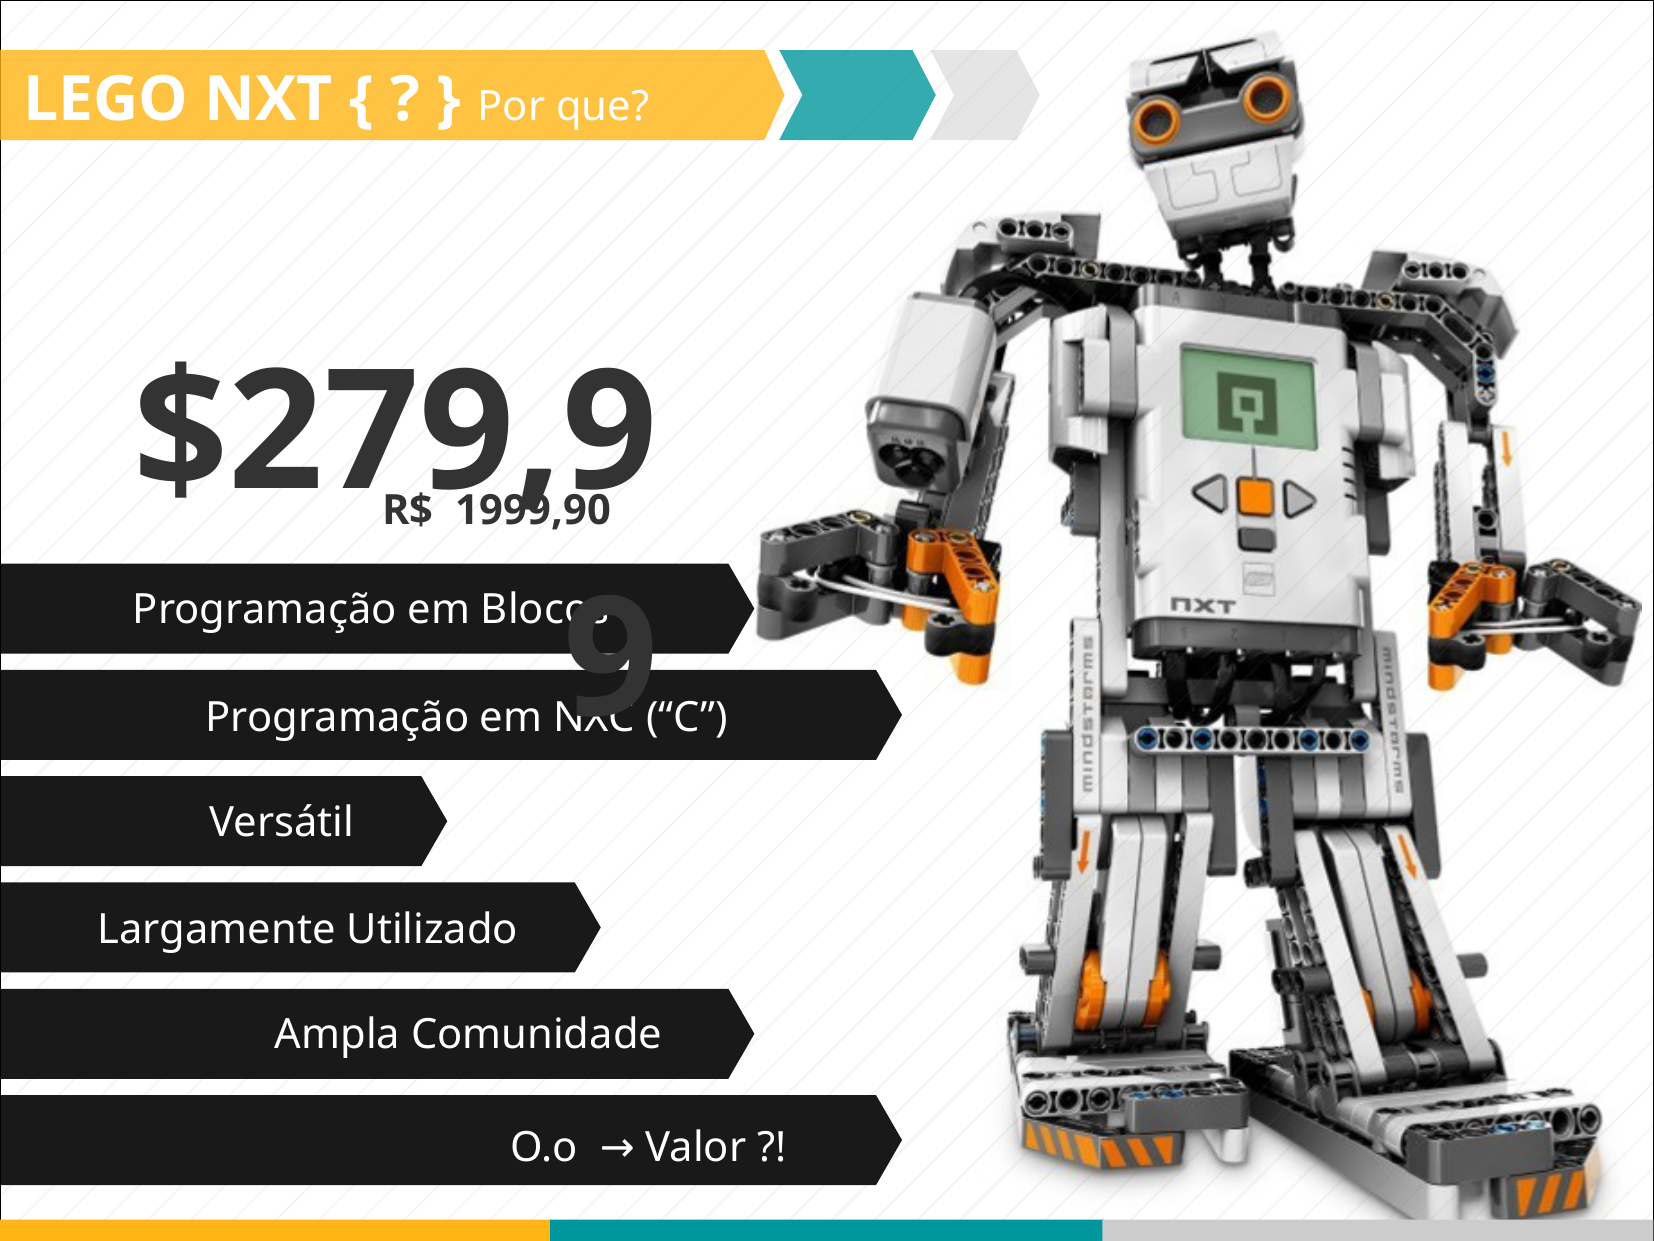

LEGO NXT { ? } Por que?
$279,99
R$ 1999,90
Programação em Blocos
Programação em NXC (“C”)
Versátil
Largamente Utilizado
Ampla Comunidade
O.o → Valor ?!